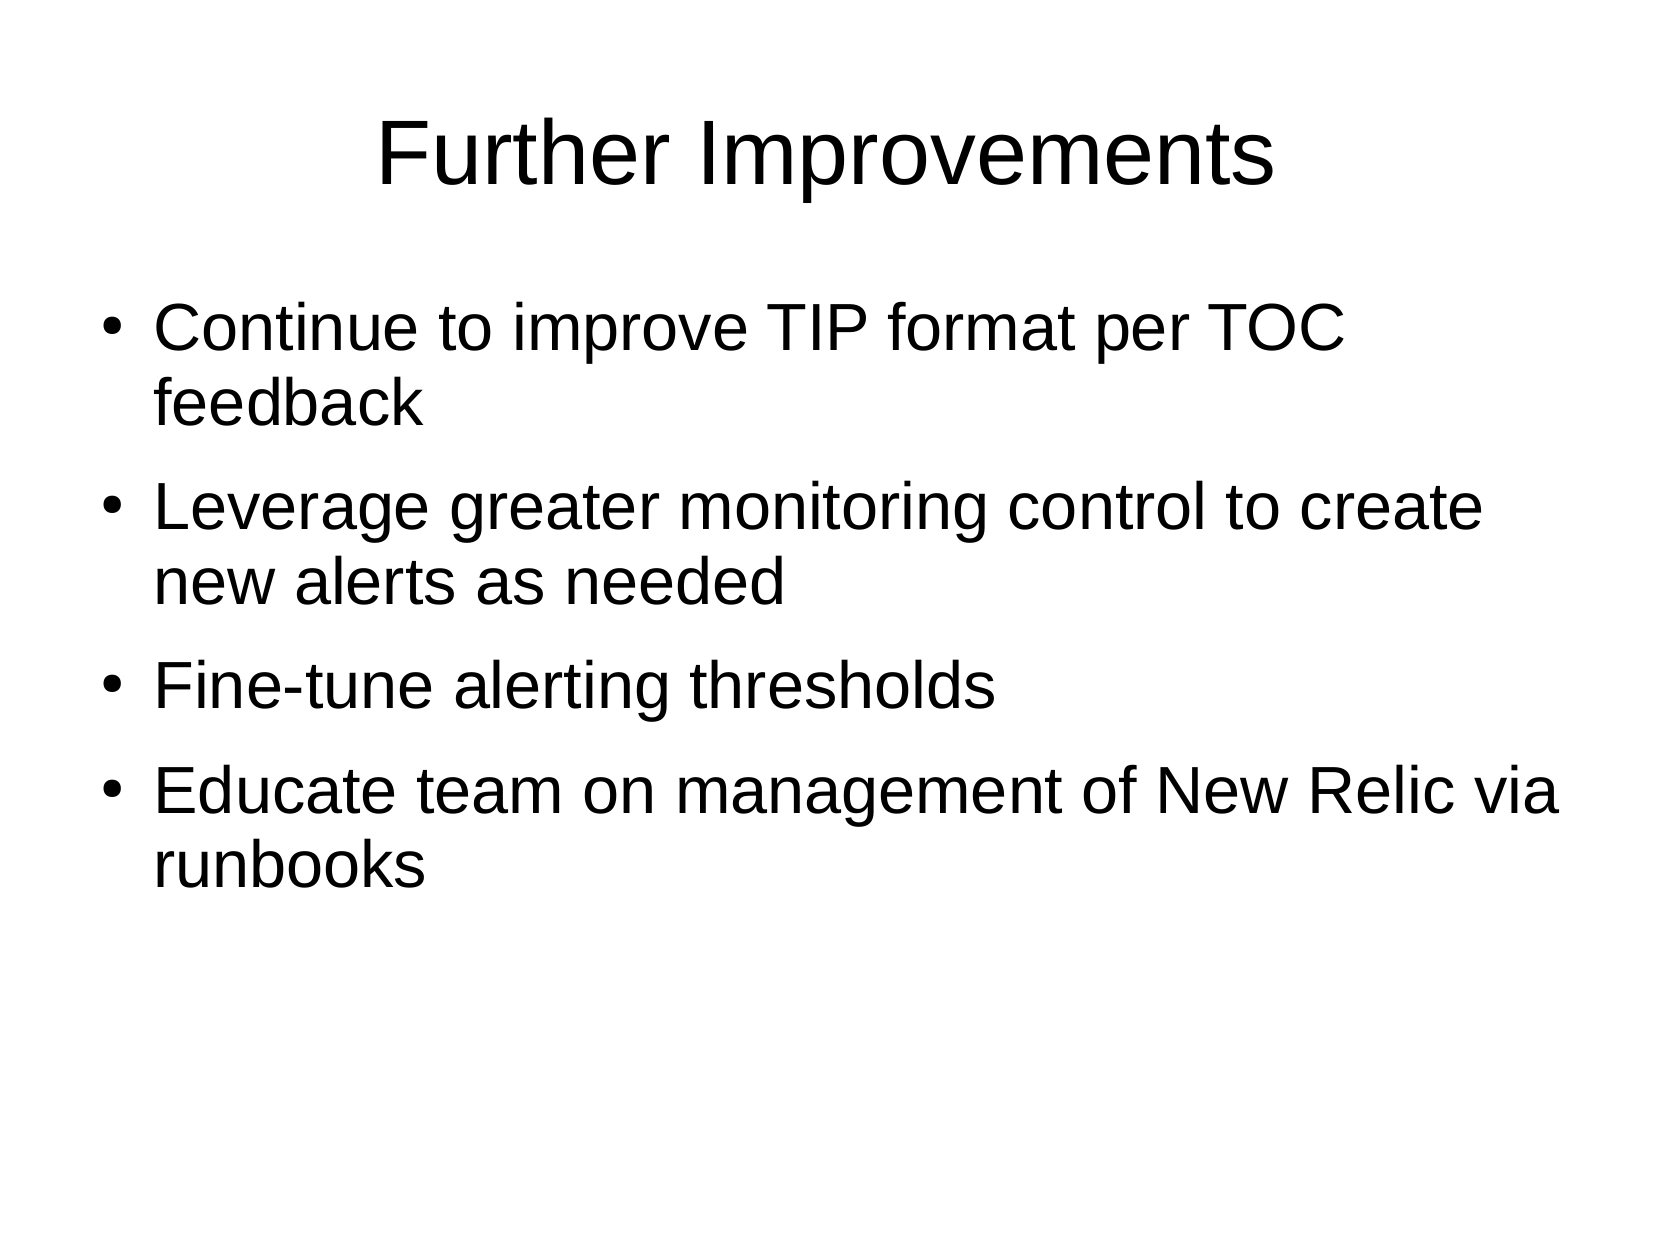

# Further Improvements
Continue to improve TIP format per TOC feedback
Leverage greater monitoring control to create new alerts as needed
Fine-tune alerting thresholds
Educate team on management of New Relic via runbooks